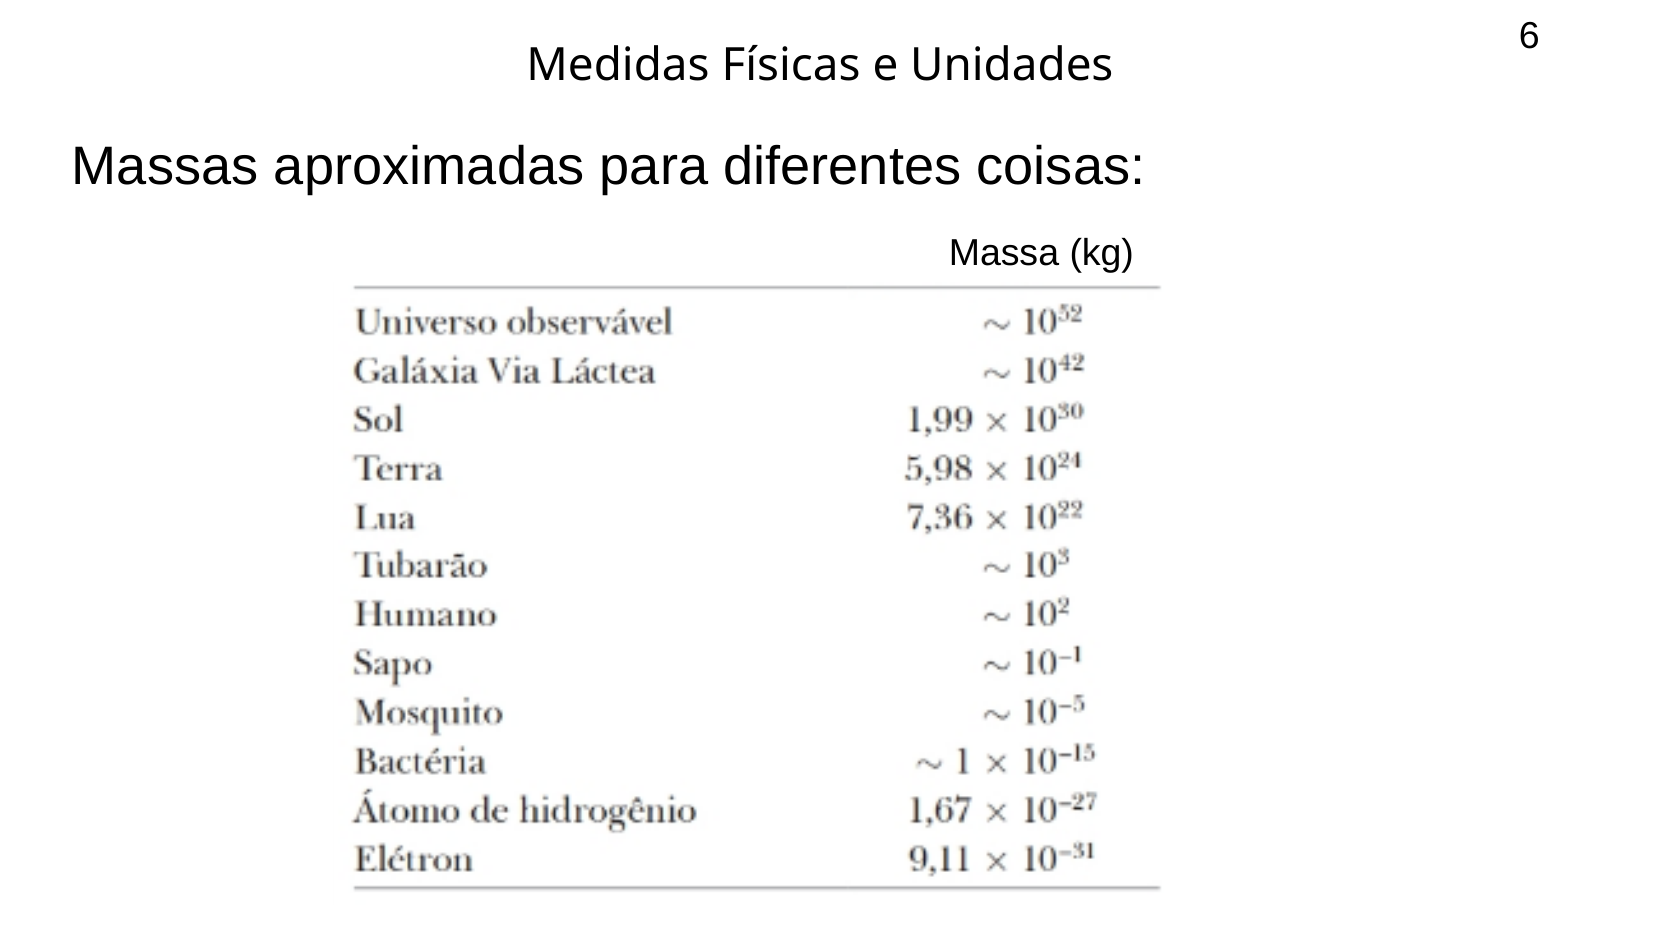

Medidas Físicas e Unidades
Massas aproximadas para diferentes coisas:
Massa (kg)